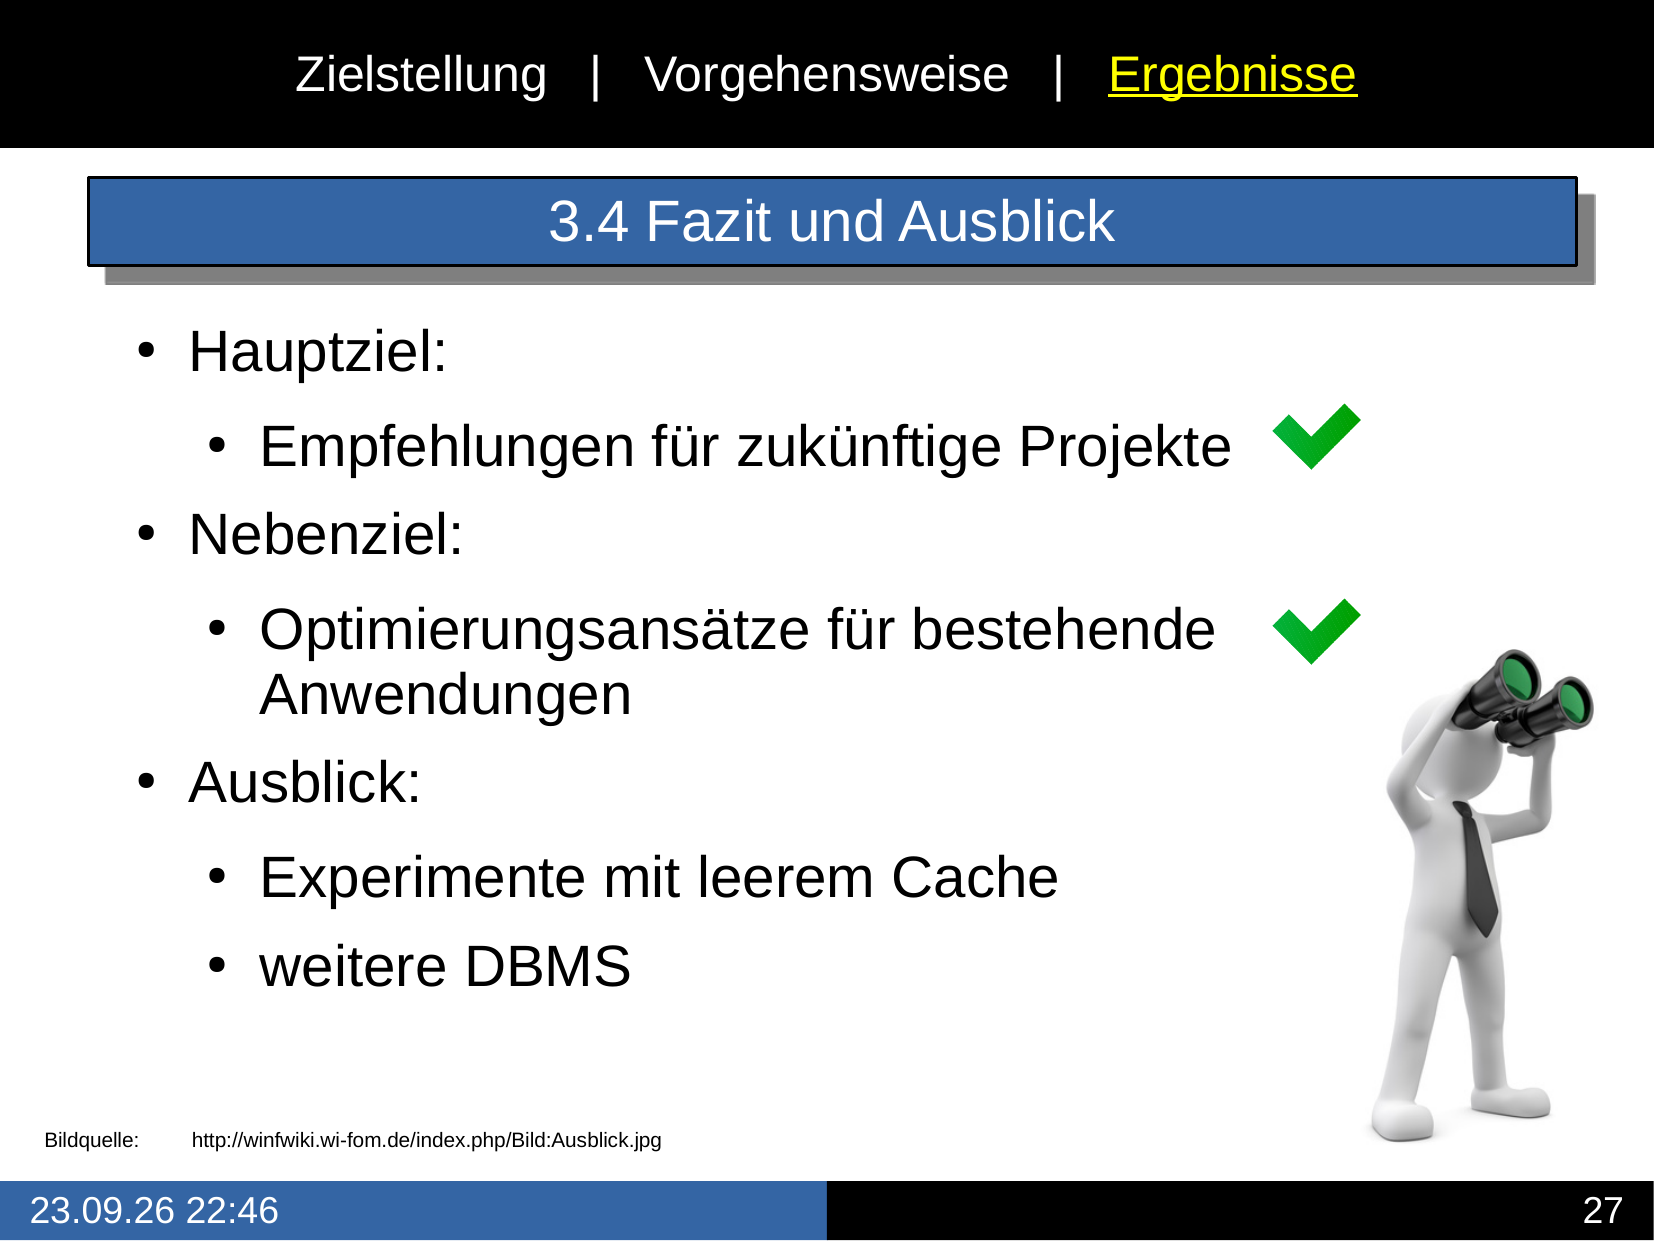

Zielstellung | Vorgehensweise | Ergebnisse
# 3.4 Fazit und Ausblick
Hauptziel:
Empfehlungen für zukünftige Projekte
Nebenziel:
Optimierungsansätze für bestehende Anwendungen
Ausblick:
Experimente mit leerem Cache
weitere DBMS
Bildquelle: 	http://winfwiki.wi-fom.de/index.php/Bild:Ausblick.jpg
27